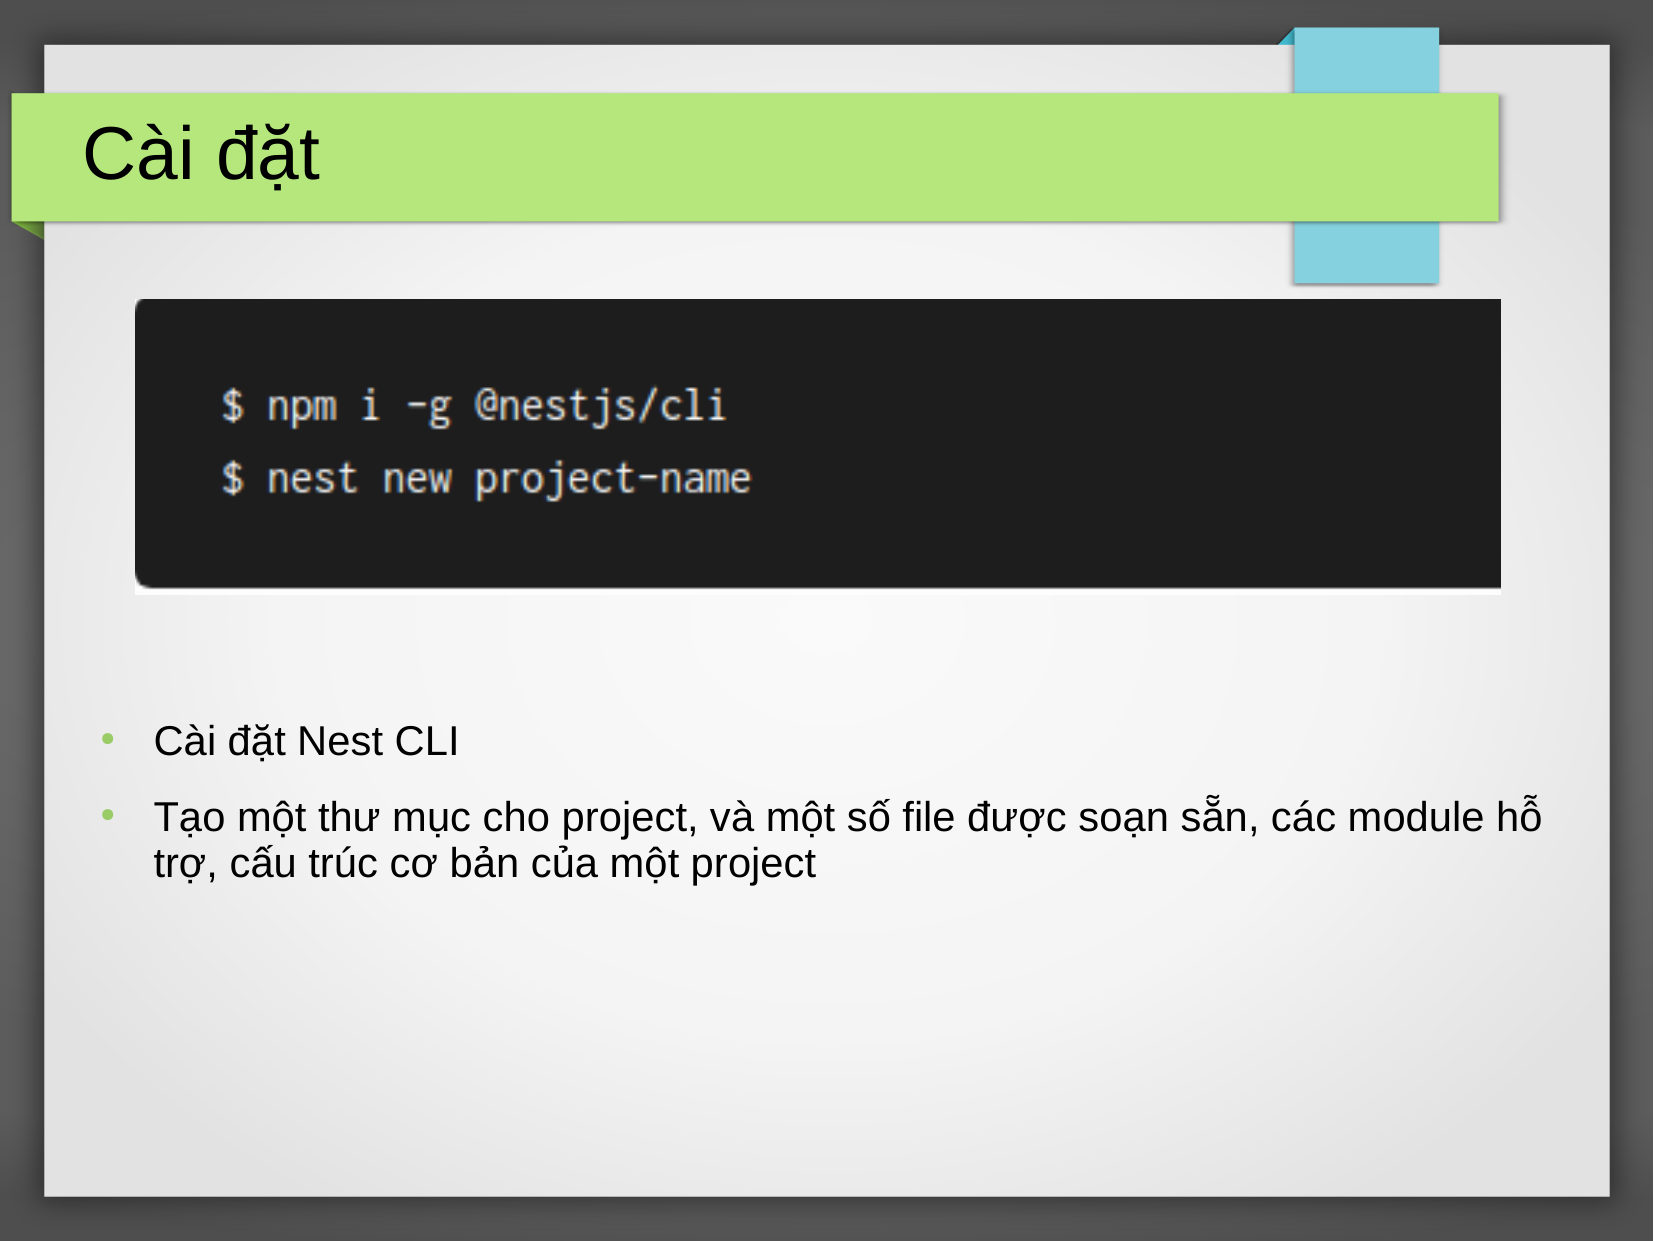

# Cài đặt
Cài đặt Nest CLI
Tạo một thư mục cho project, và một số file được soạn sẵn, các module hỗ trợ, cấu trúc cơ bản của một project